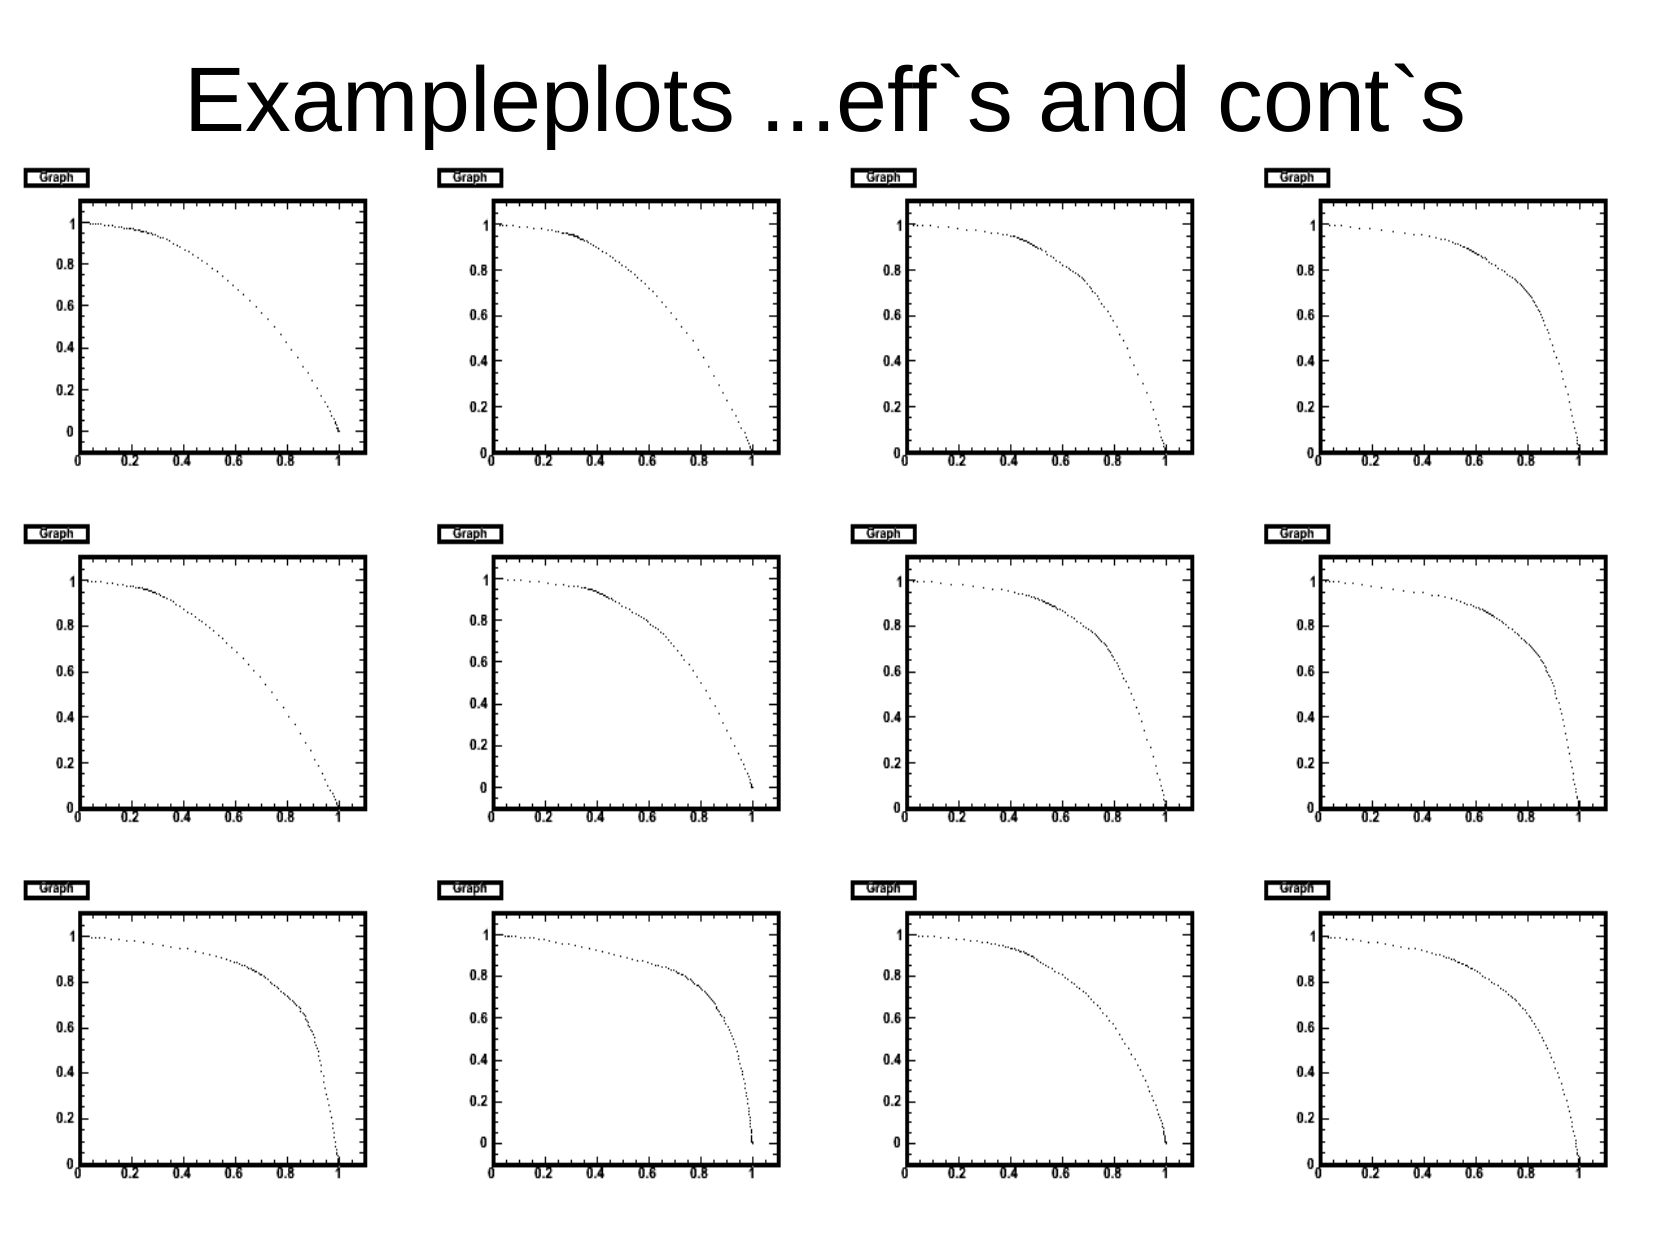

# Exampleplots ...eff`s and cont`s
frank.meisel@lhep.unibe.ch
6